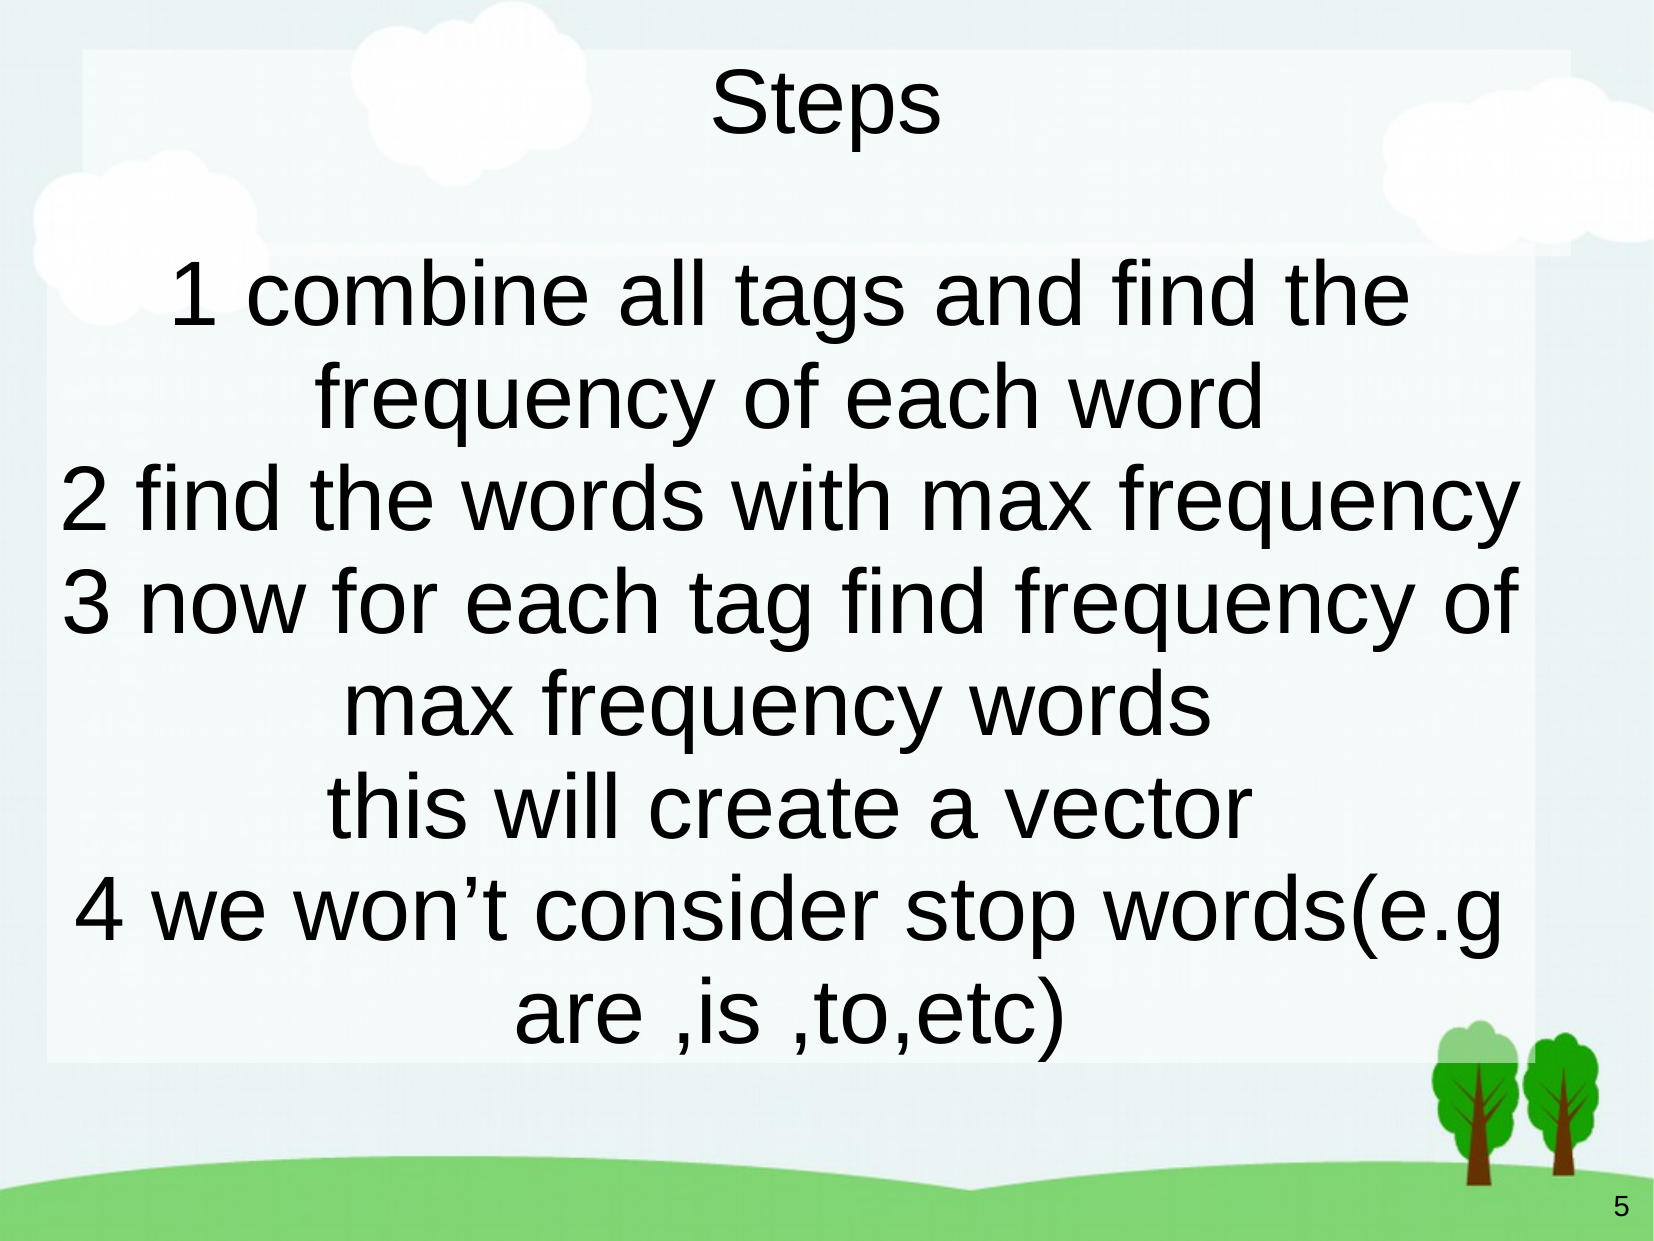

# Steps
1 combine all tags and find the frequency of each word
2 find the words with max frequency
3 now for each tag find frequency of max frequency words
this will create a vector
4 we won’t consider stop words(e.g are ,is ,to,etc)
5